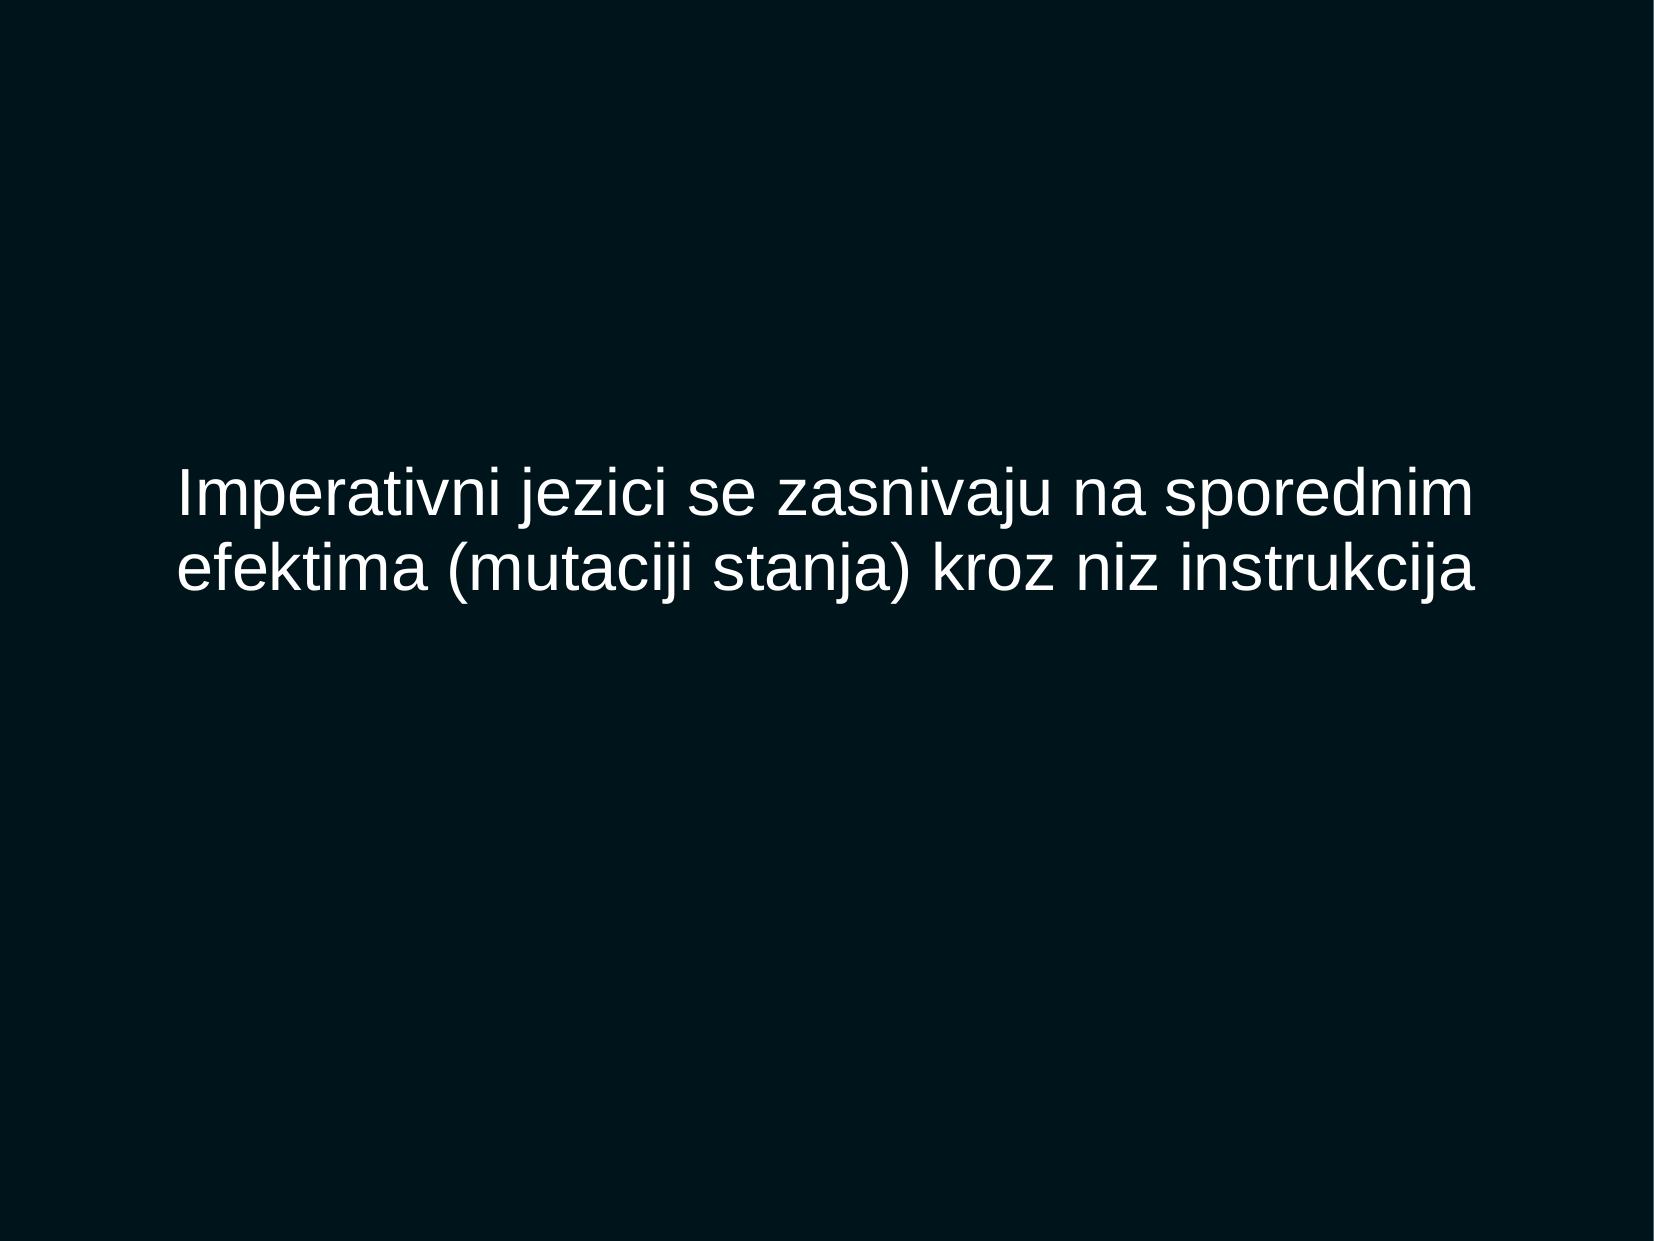

# Imperativni jezici se zasnivaju na sporednim efektima (mutaciji stanja) kroz niz instrukcija